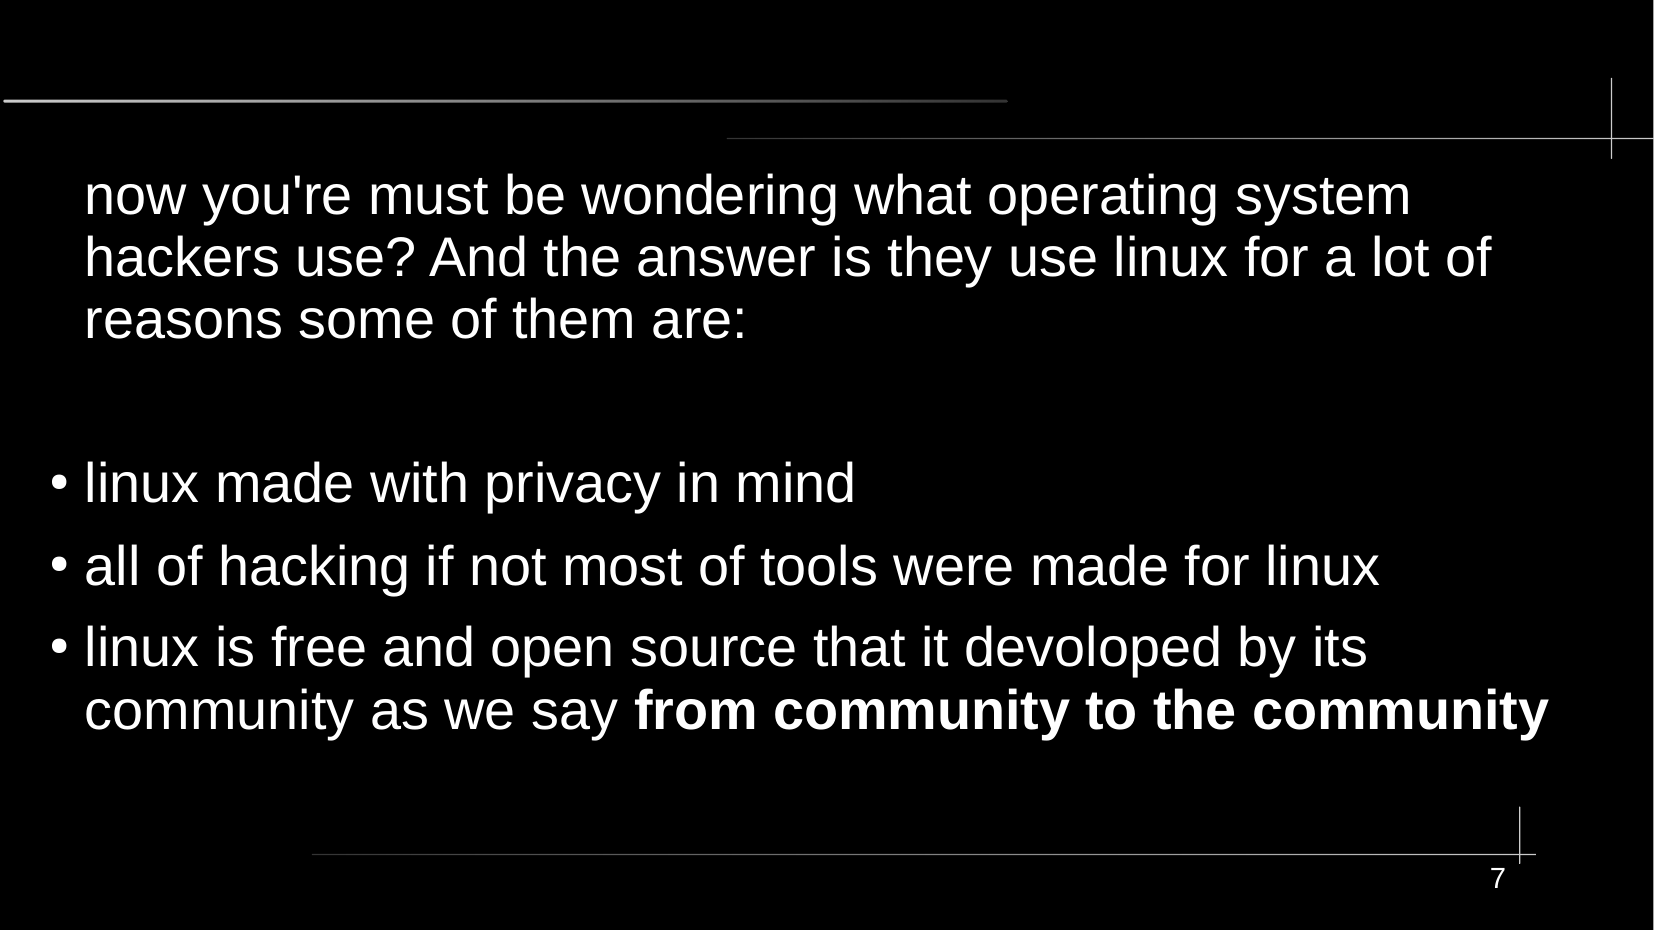

# now you're must be wondering what operating system hackers use? And the answer is they use linux for a lot of reasons some of them are:
linux made with privacy in mind
all of hacking if not most of tools were made for linux
linux is free and open source that it devoloped by its community as we say from community to the community
7